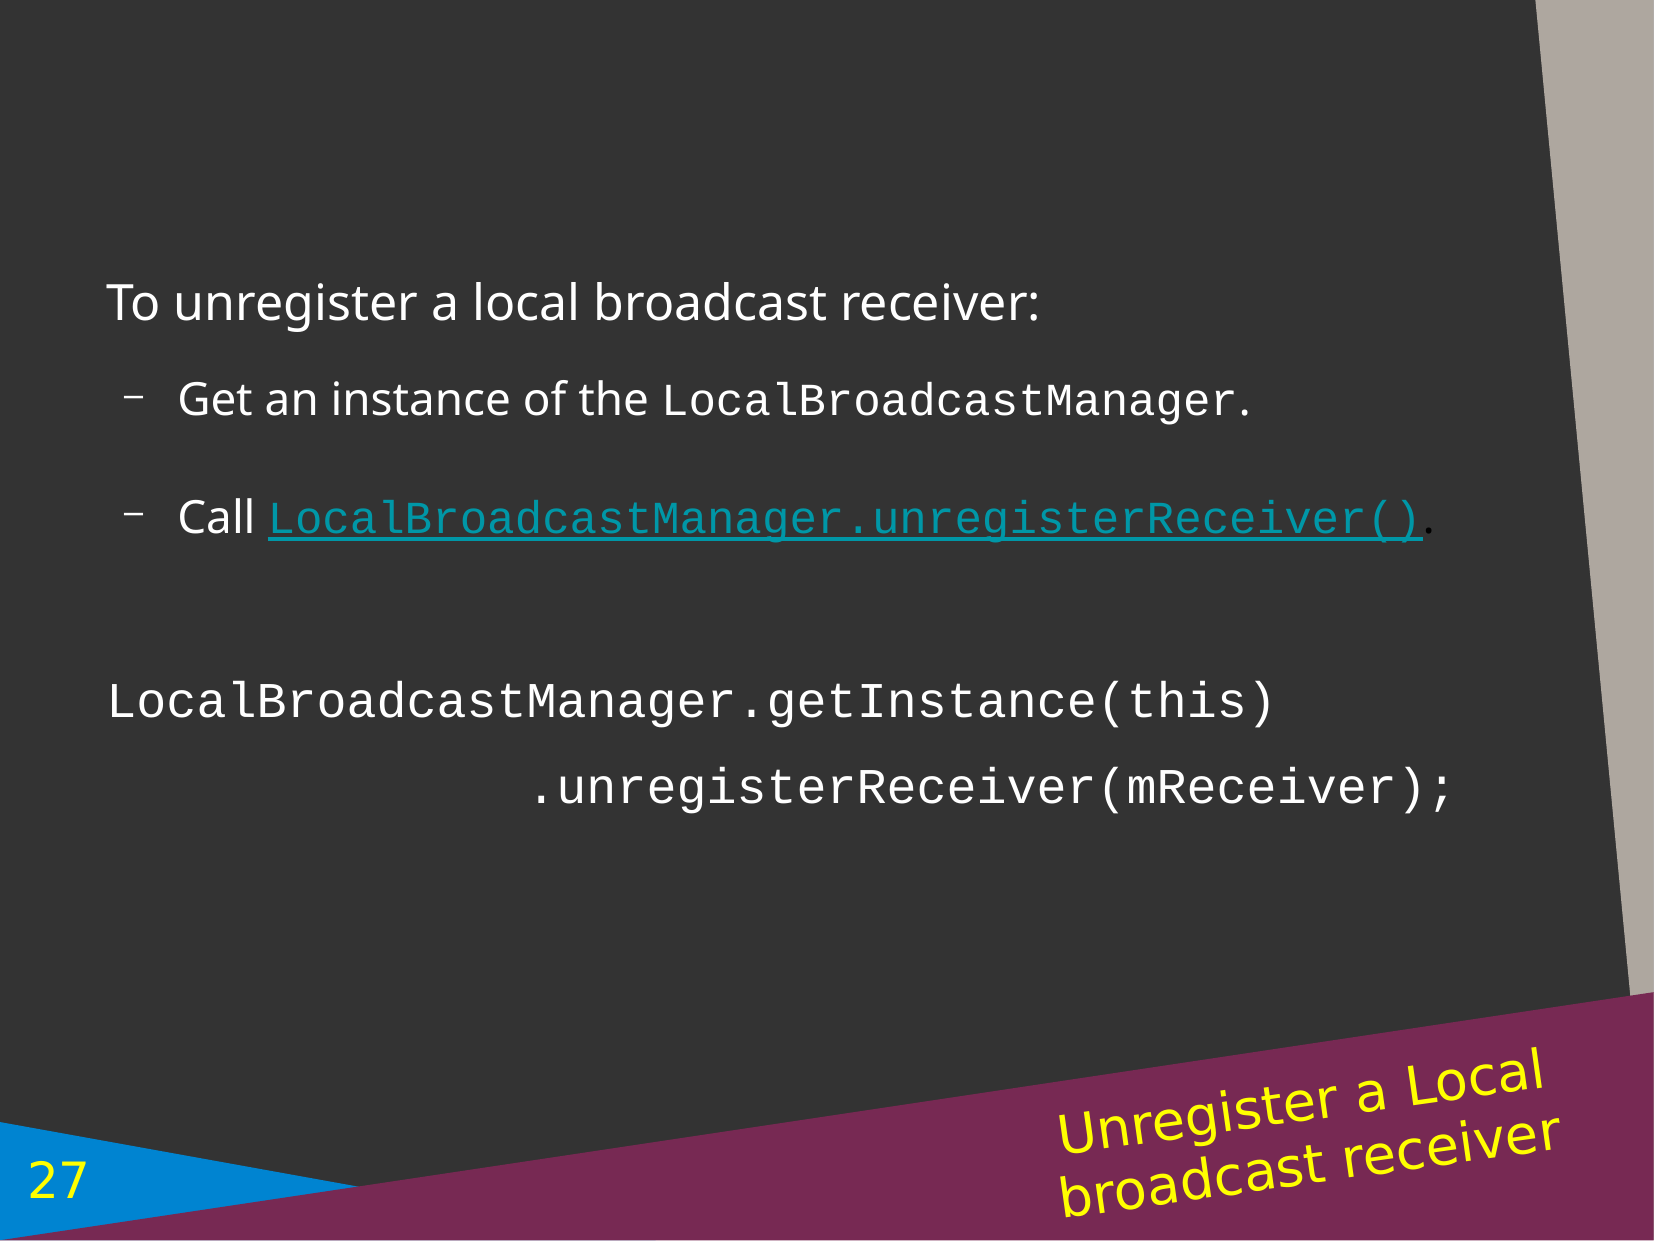

To unregister a local broadcast receiver:
Get an instance of the LocalBroadcastManager.
Call LocalBroadcastManager.unregisterReceiver().
LocalBroadcastManager.getInstance(this)
 .unregisterReceiver(mReceiver);
# Unregister a Local broadcast receiver
27